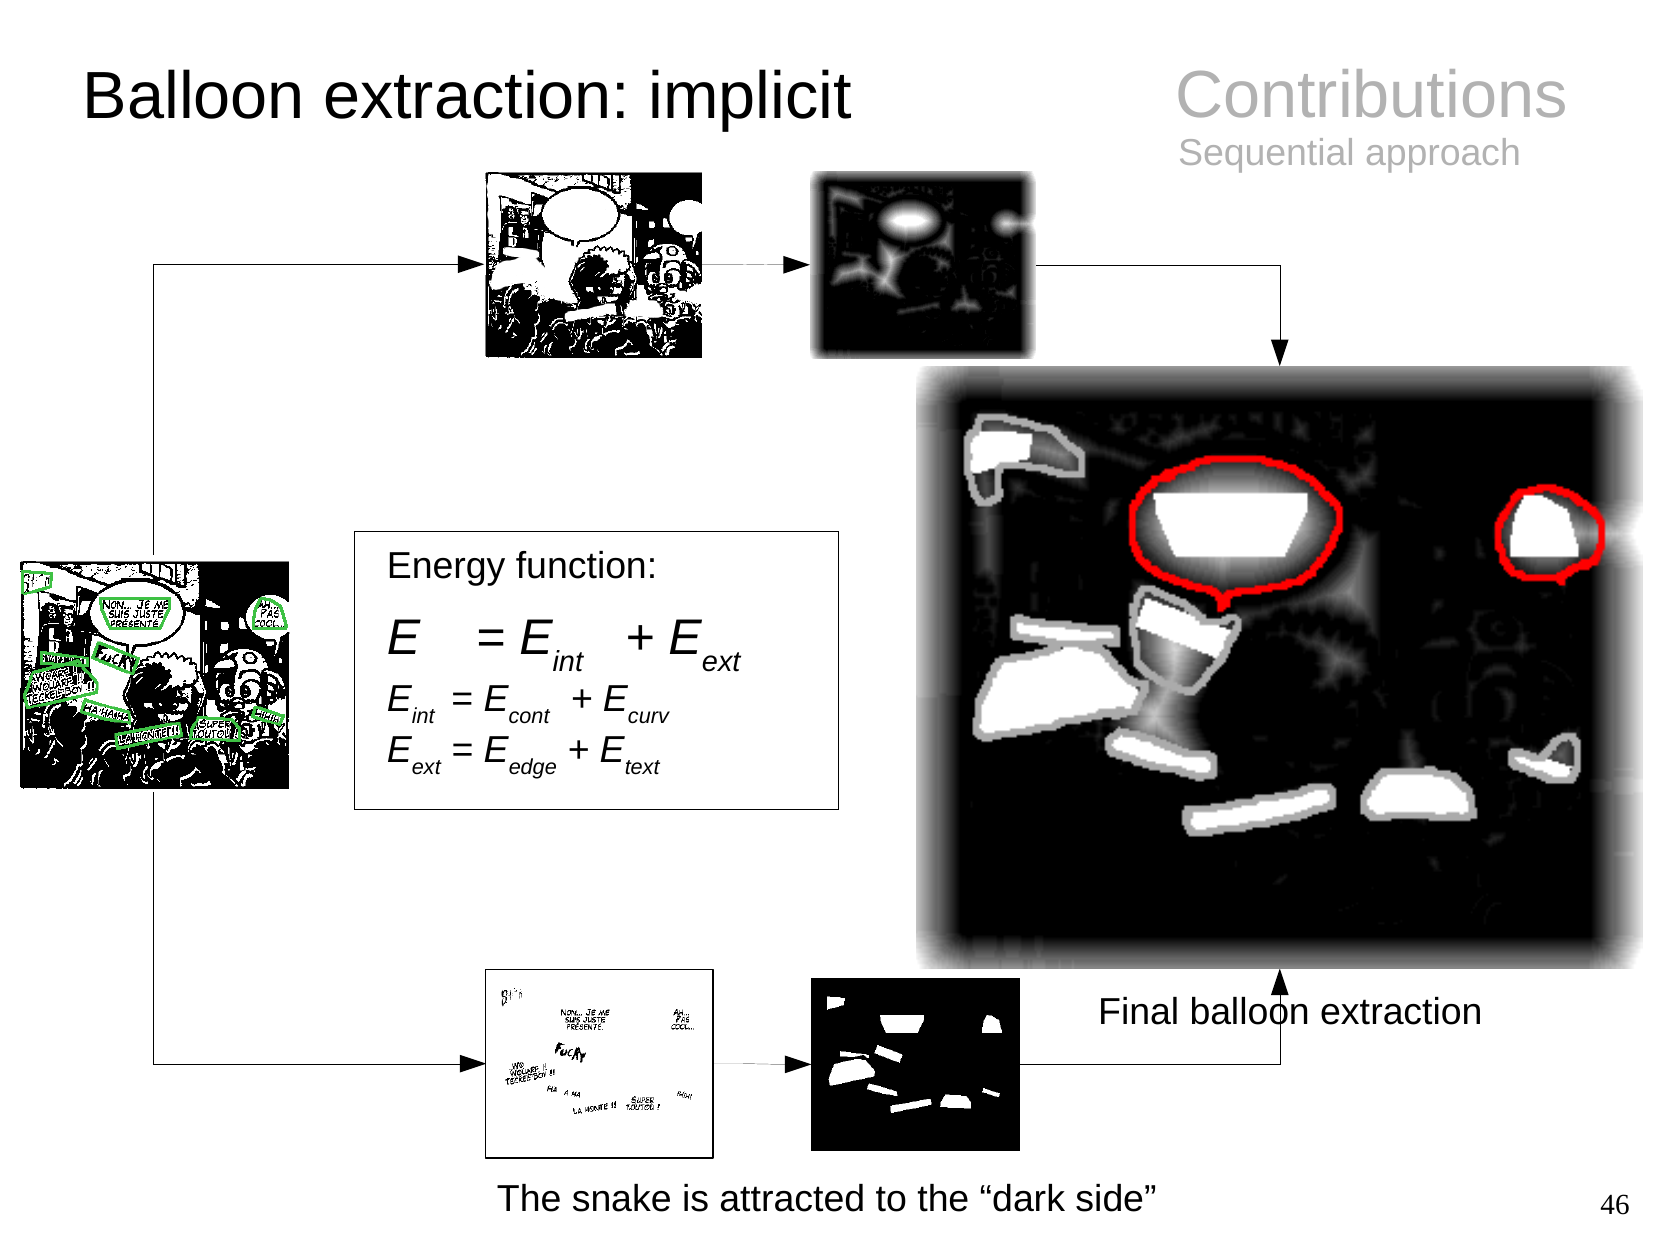

# Balloon extraction: implicit
Energy function:
E = Eint + Eext
Eint = Econt + Ecurv
Eext = Eedge + Etext
Final balloon extraction
The snake is attracted to the “dark side”
46